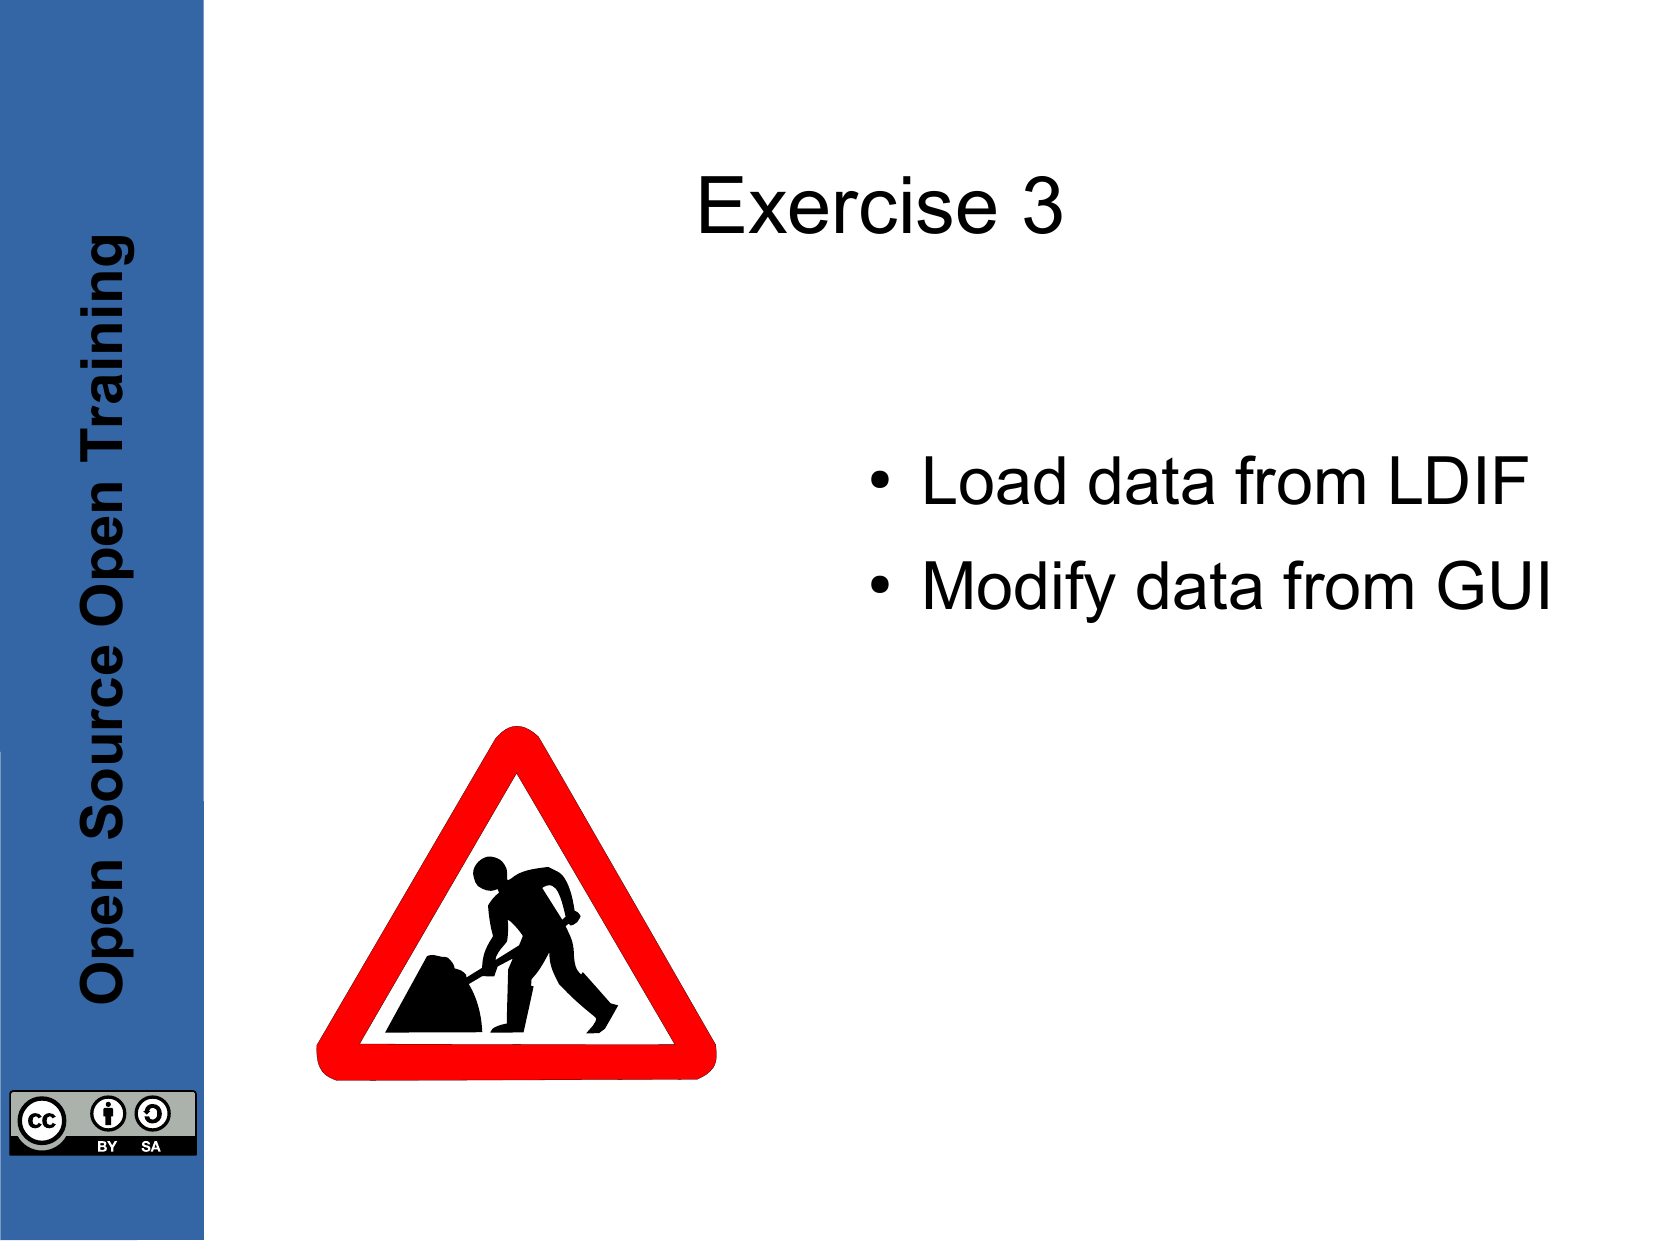

# Exercise 3
Load data from LDIF
Modify data from GUI